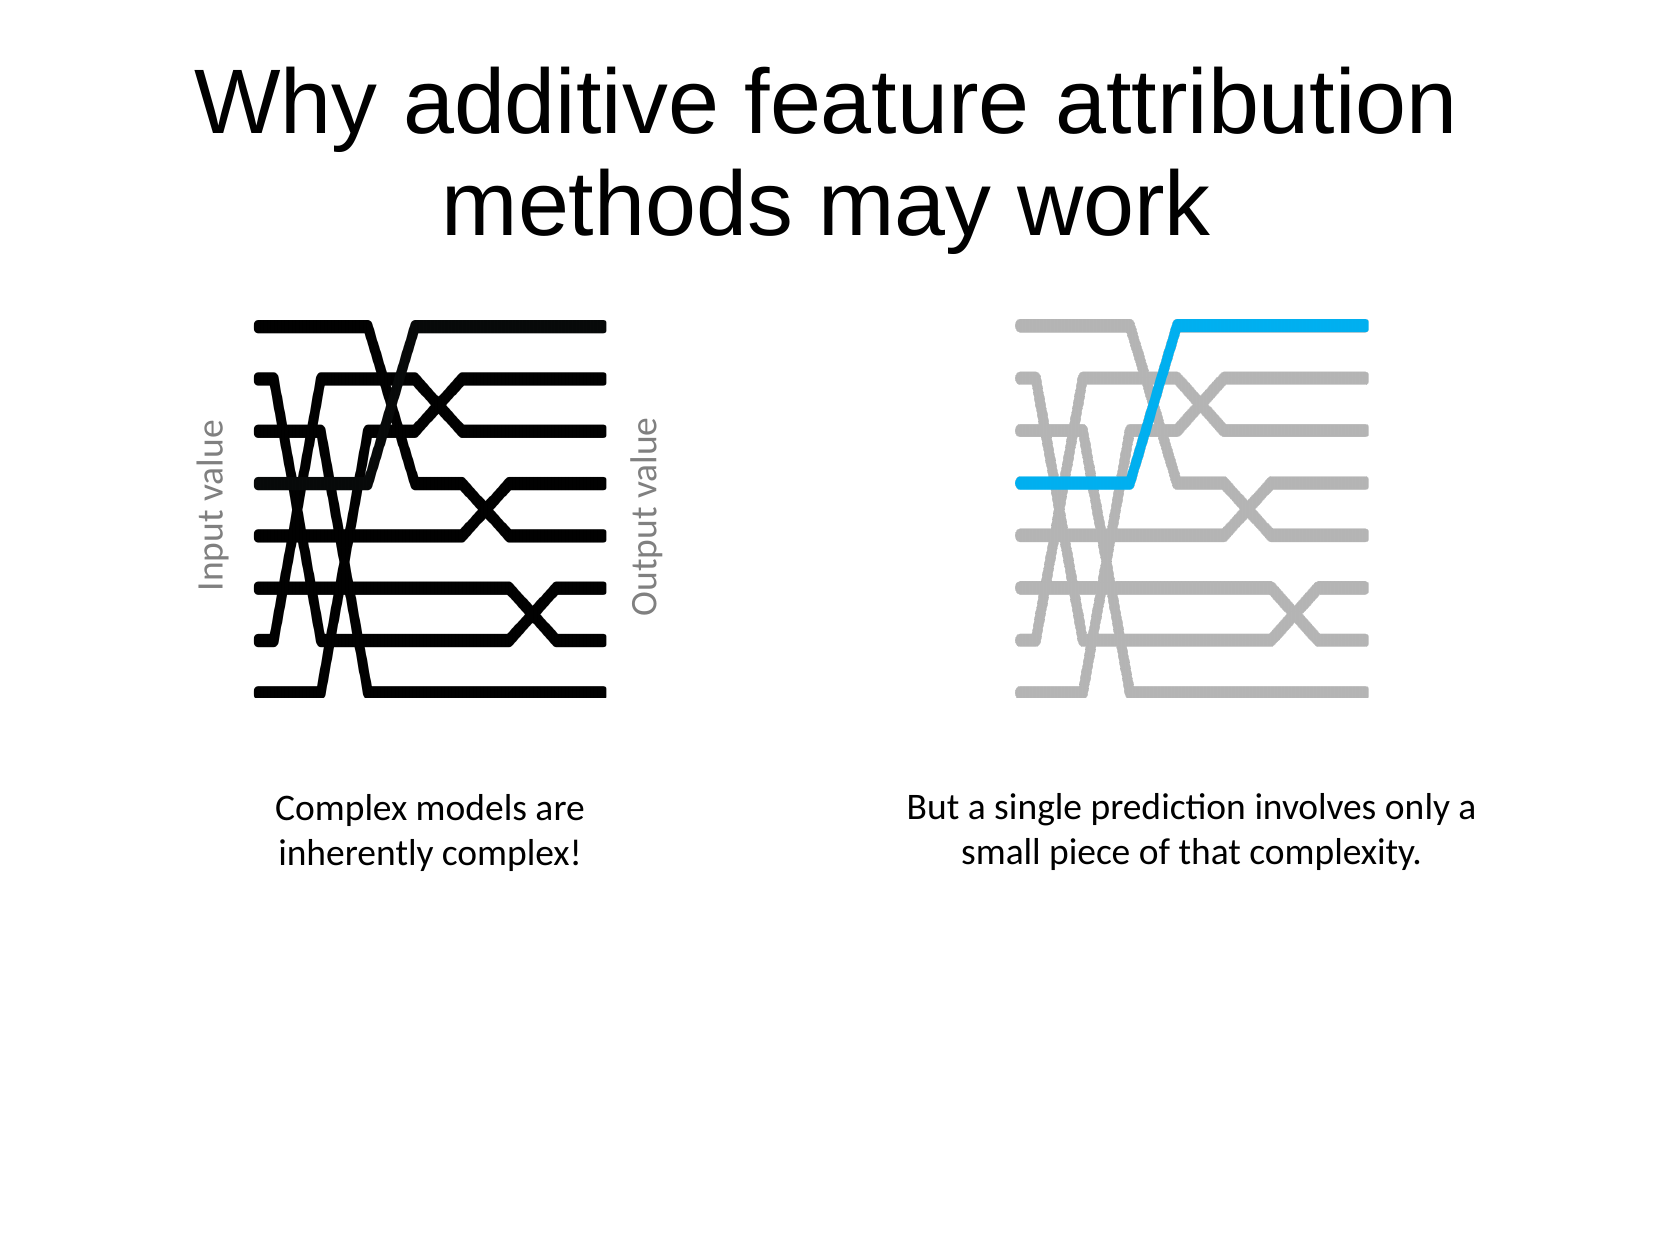

# Why additive feature attribution methods may work
Input value
Output value
But a single prediction involves only a small piece of that complexity.
Complex models are inherently complex!